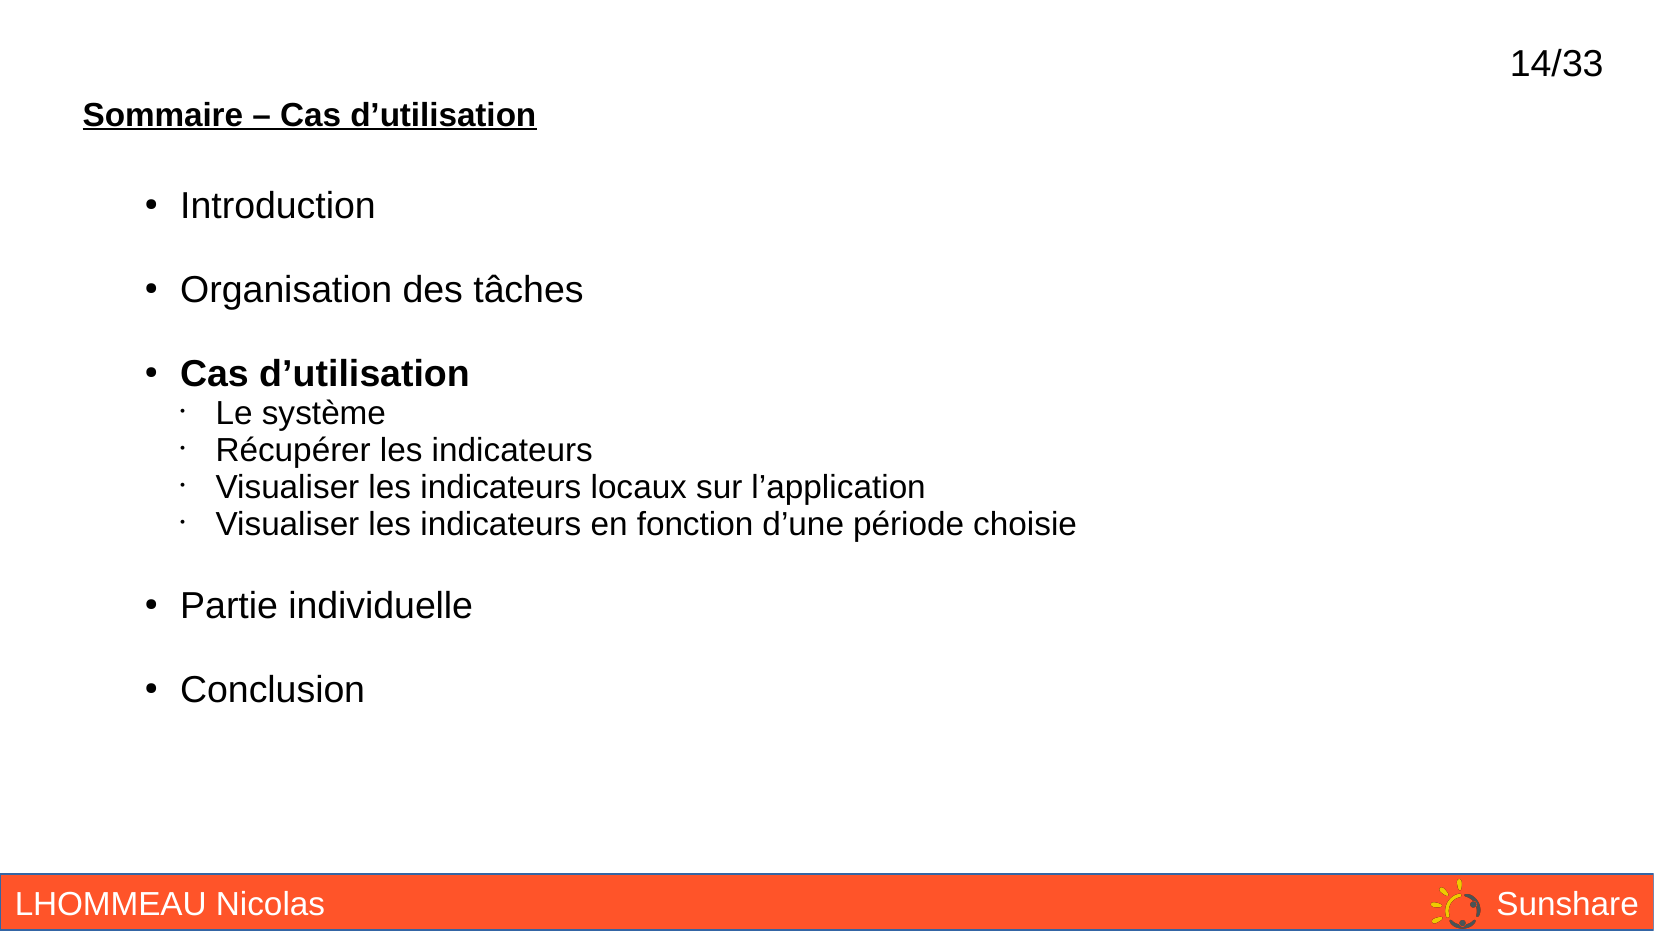

# Sommaire – Cas d’utilisation
Introduction
Organisation des tâches
Cas d’utilisation
Le système
Récupérer les indicateurs
Visualiser les indicateurs locaux sur l’application
Visualiser les indicateurs en fonction d’une période choisie
Partie individuelle
Conclusion